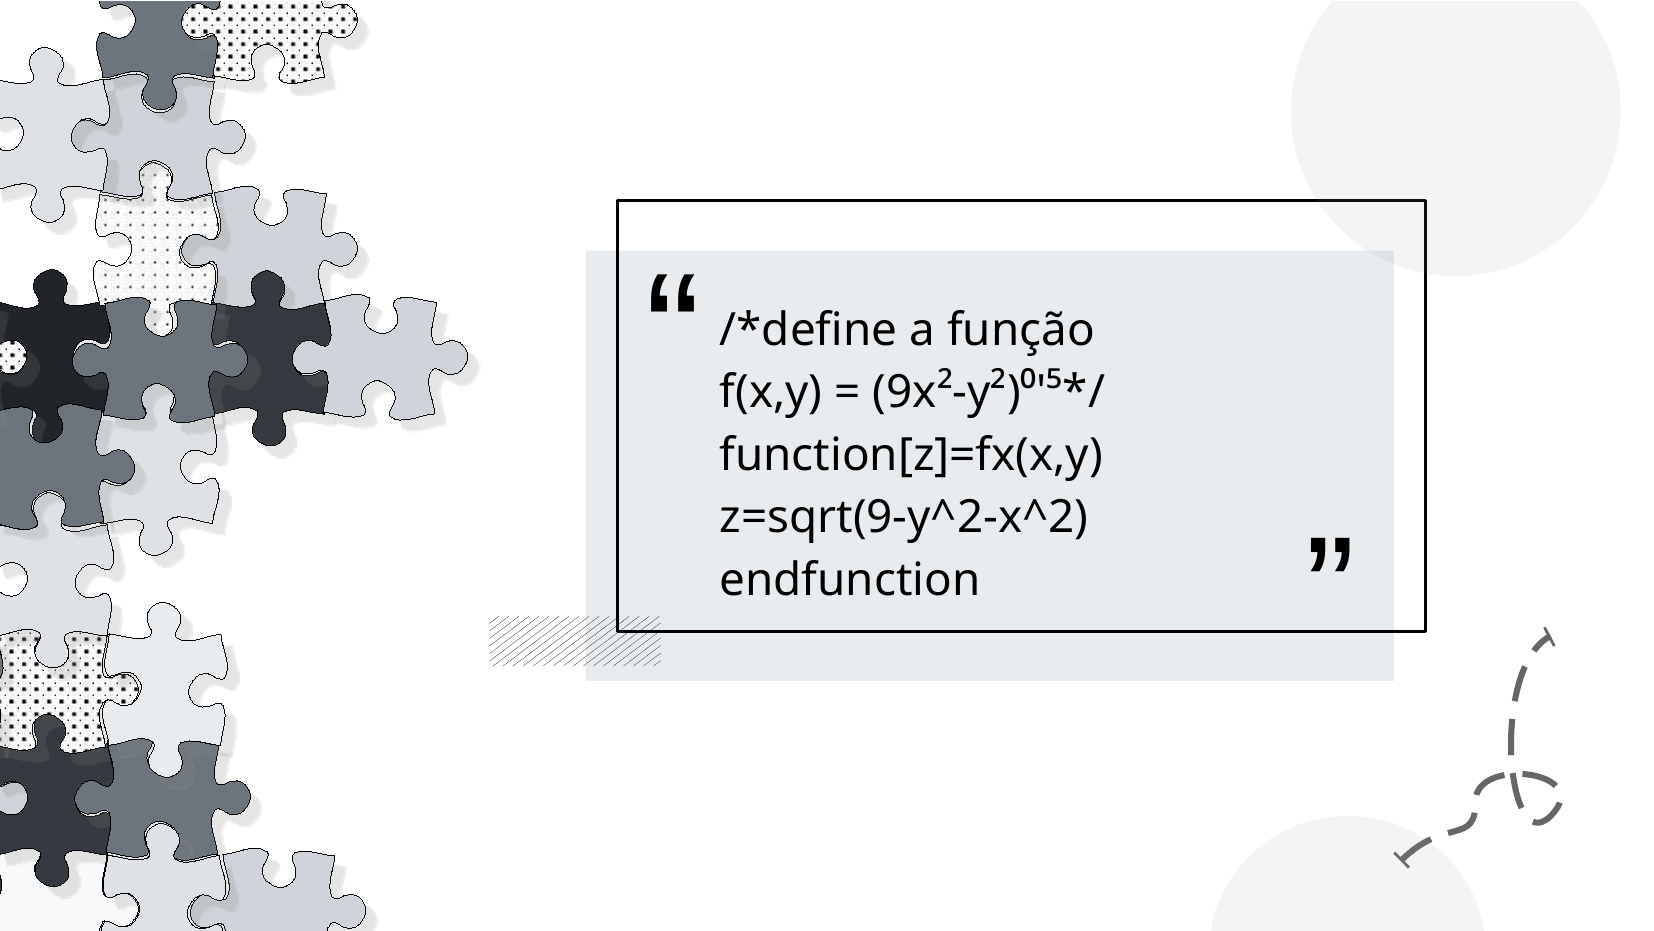

/*define a função
f(x,y) = (9x²-y²)⁰'⁵*/
function[z]=fx(x,y)
z=sqrt(9-y^2-x^2)
endfunction